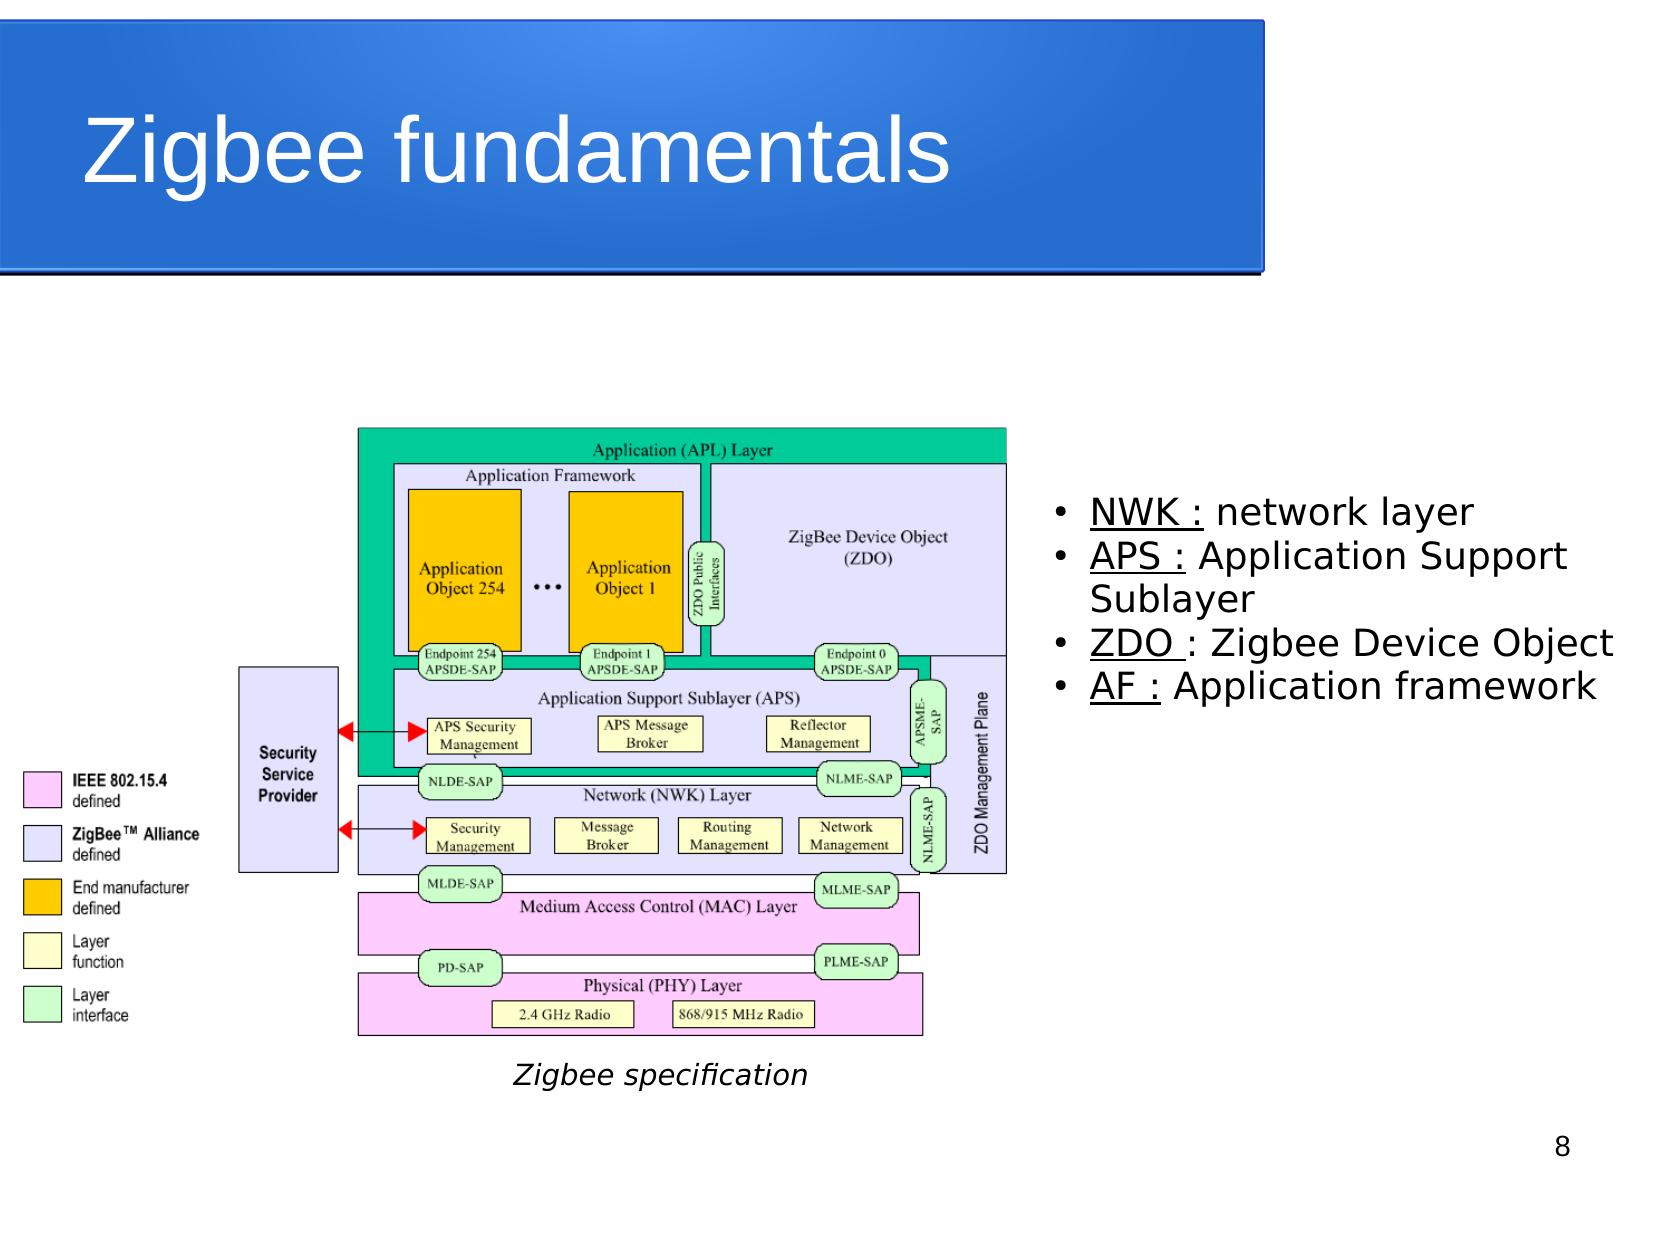

# Zigbee fundamentals
NWK : network layer
APS : Application Support Sublayer
ZDO : Zigbee Device Object
AF : Application framework
Zigbee specification
8